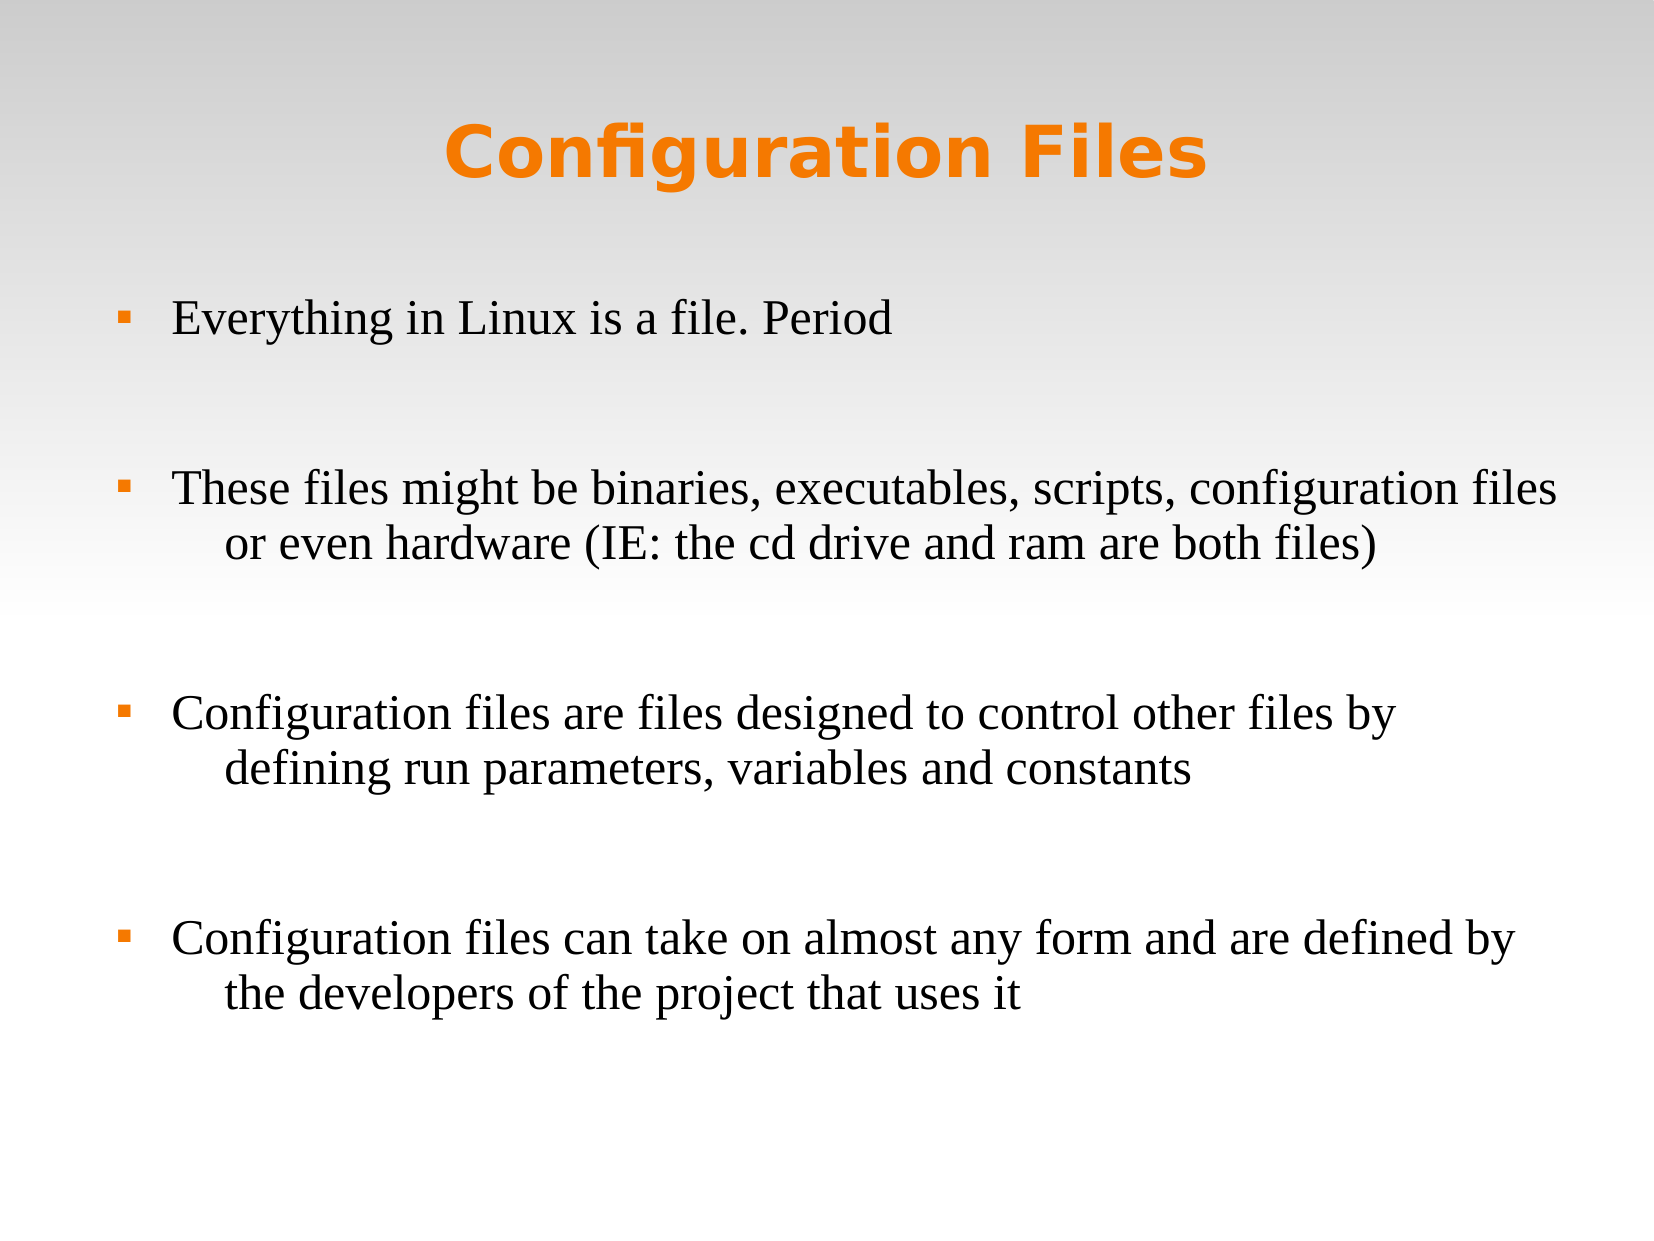

# Configuration Files
Everything in Linux is a file. Period
These files might be binaries, executables, scripts, configuration files or even hardware (IE: the cd drive and ram are both files)
Configuration files are files designed to control other files by defining run parameters, variables and constants
Configuration files can take on almost any form and are defined by the developers of the project that uses it